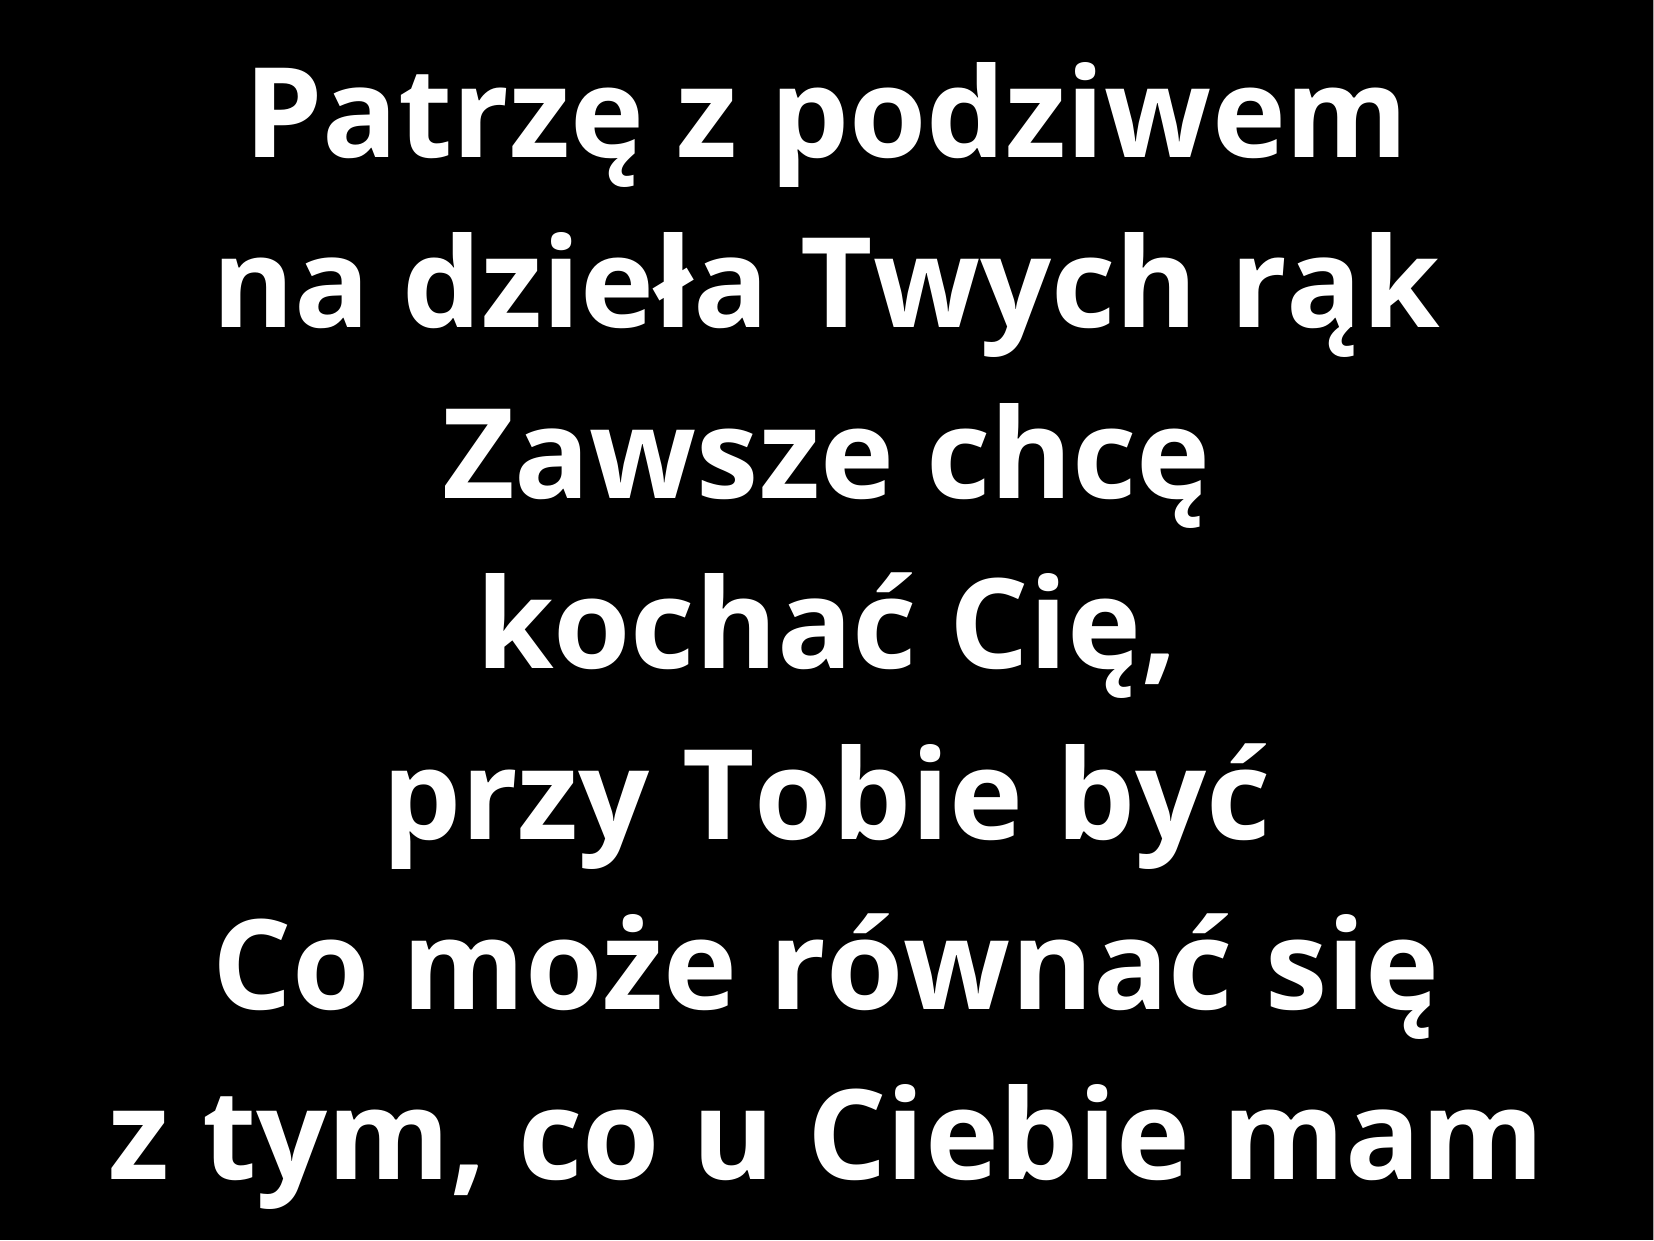

# Patrzę z podziwem na dzieła Twych rąk Zawsze chcę kochać Cię, przy Tobie być Co może równać się z tym, co u Ciebie mam